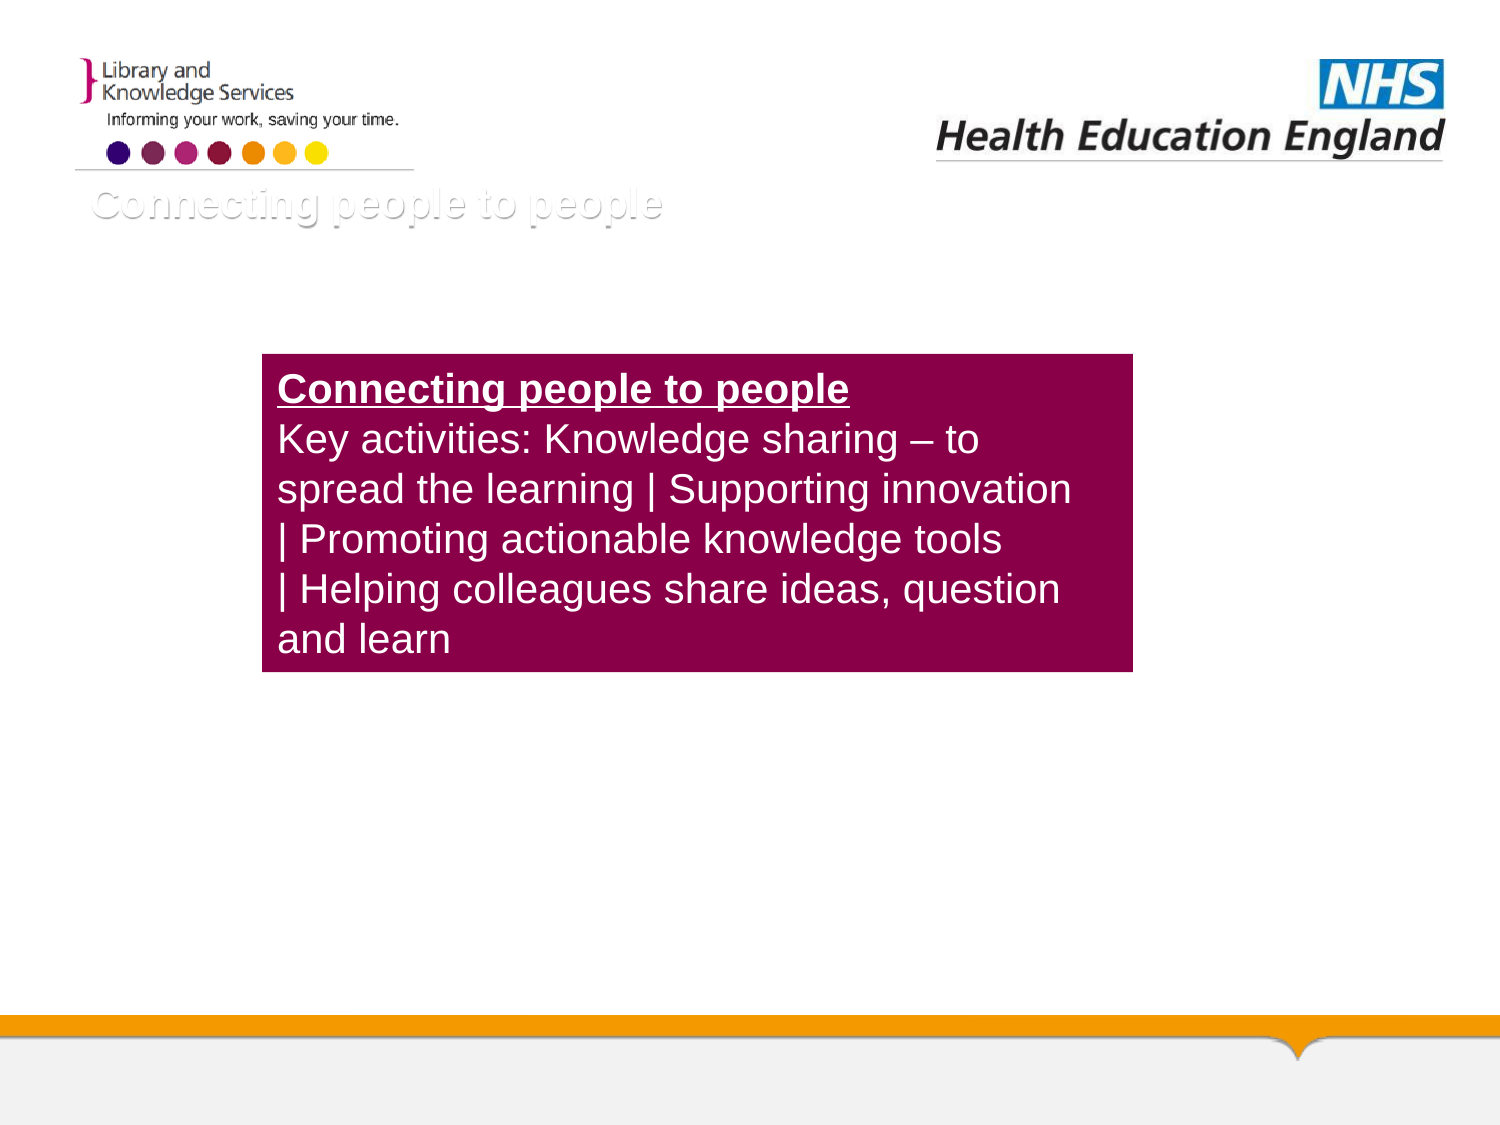

# Connecting people to people
Connecting people to people
Key activities: Knowledge sharing – to spread the learning | Supporting innovation | Promoting actionable knowledge tools | Helping colleagues share ideas, question and learn